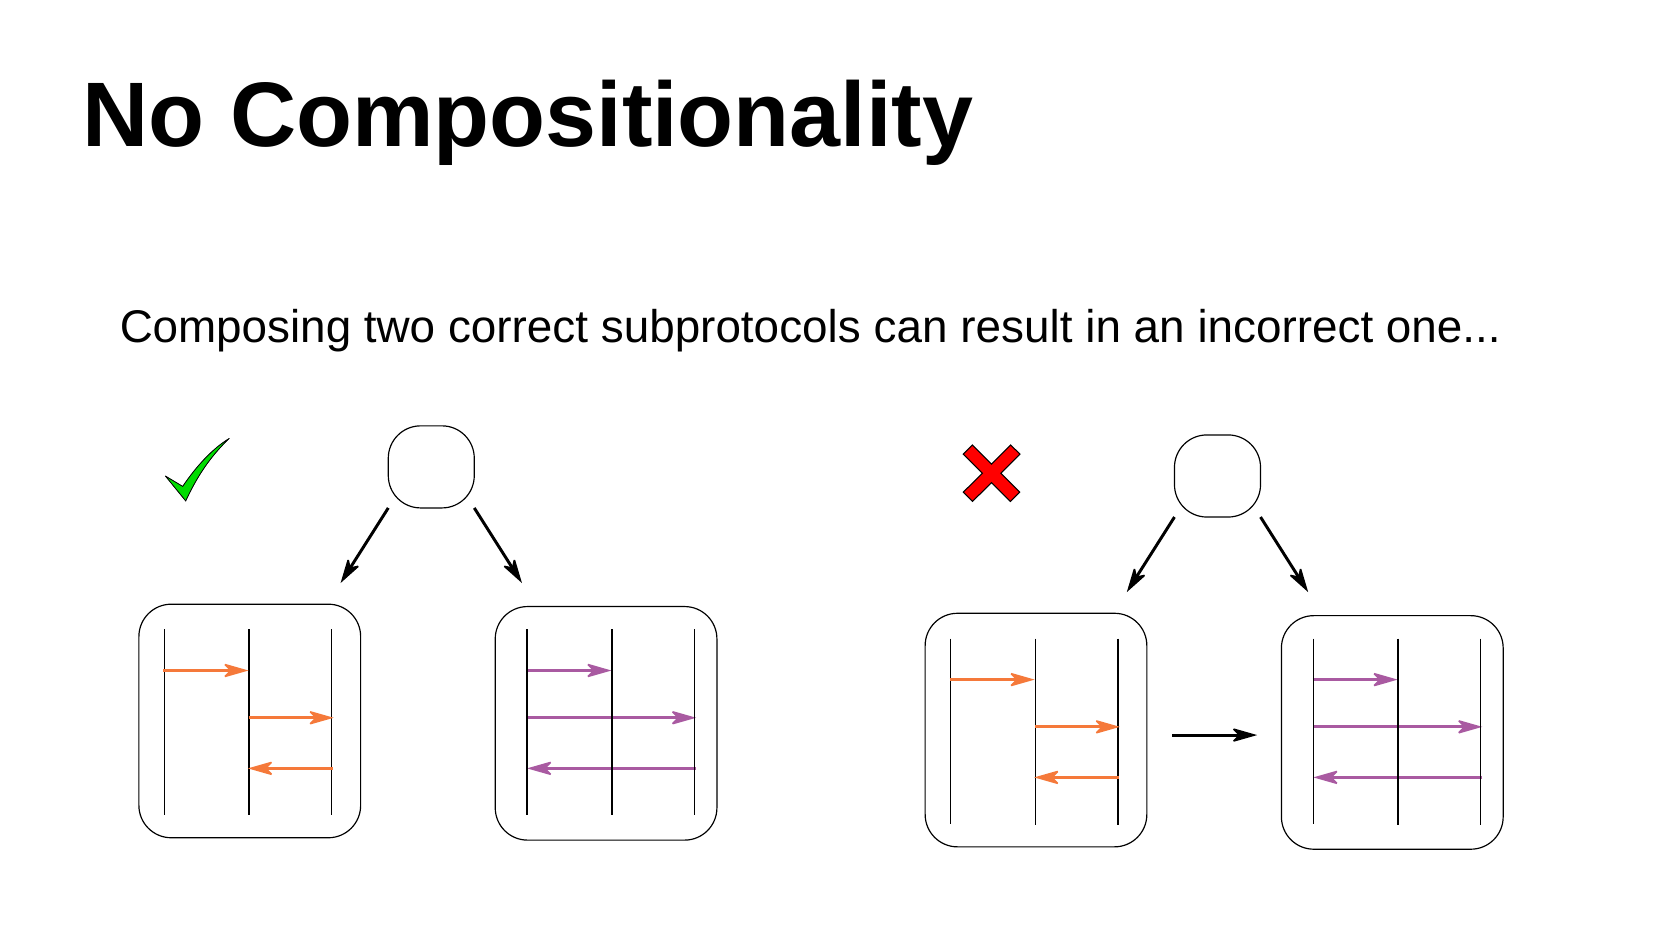

# No Compositionality
Composing two correct subprotocols can result in an incorrect one...